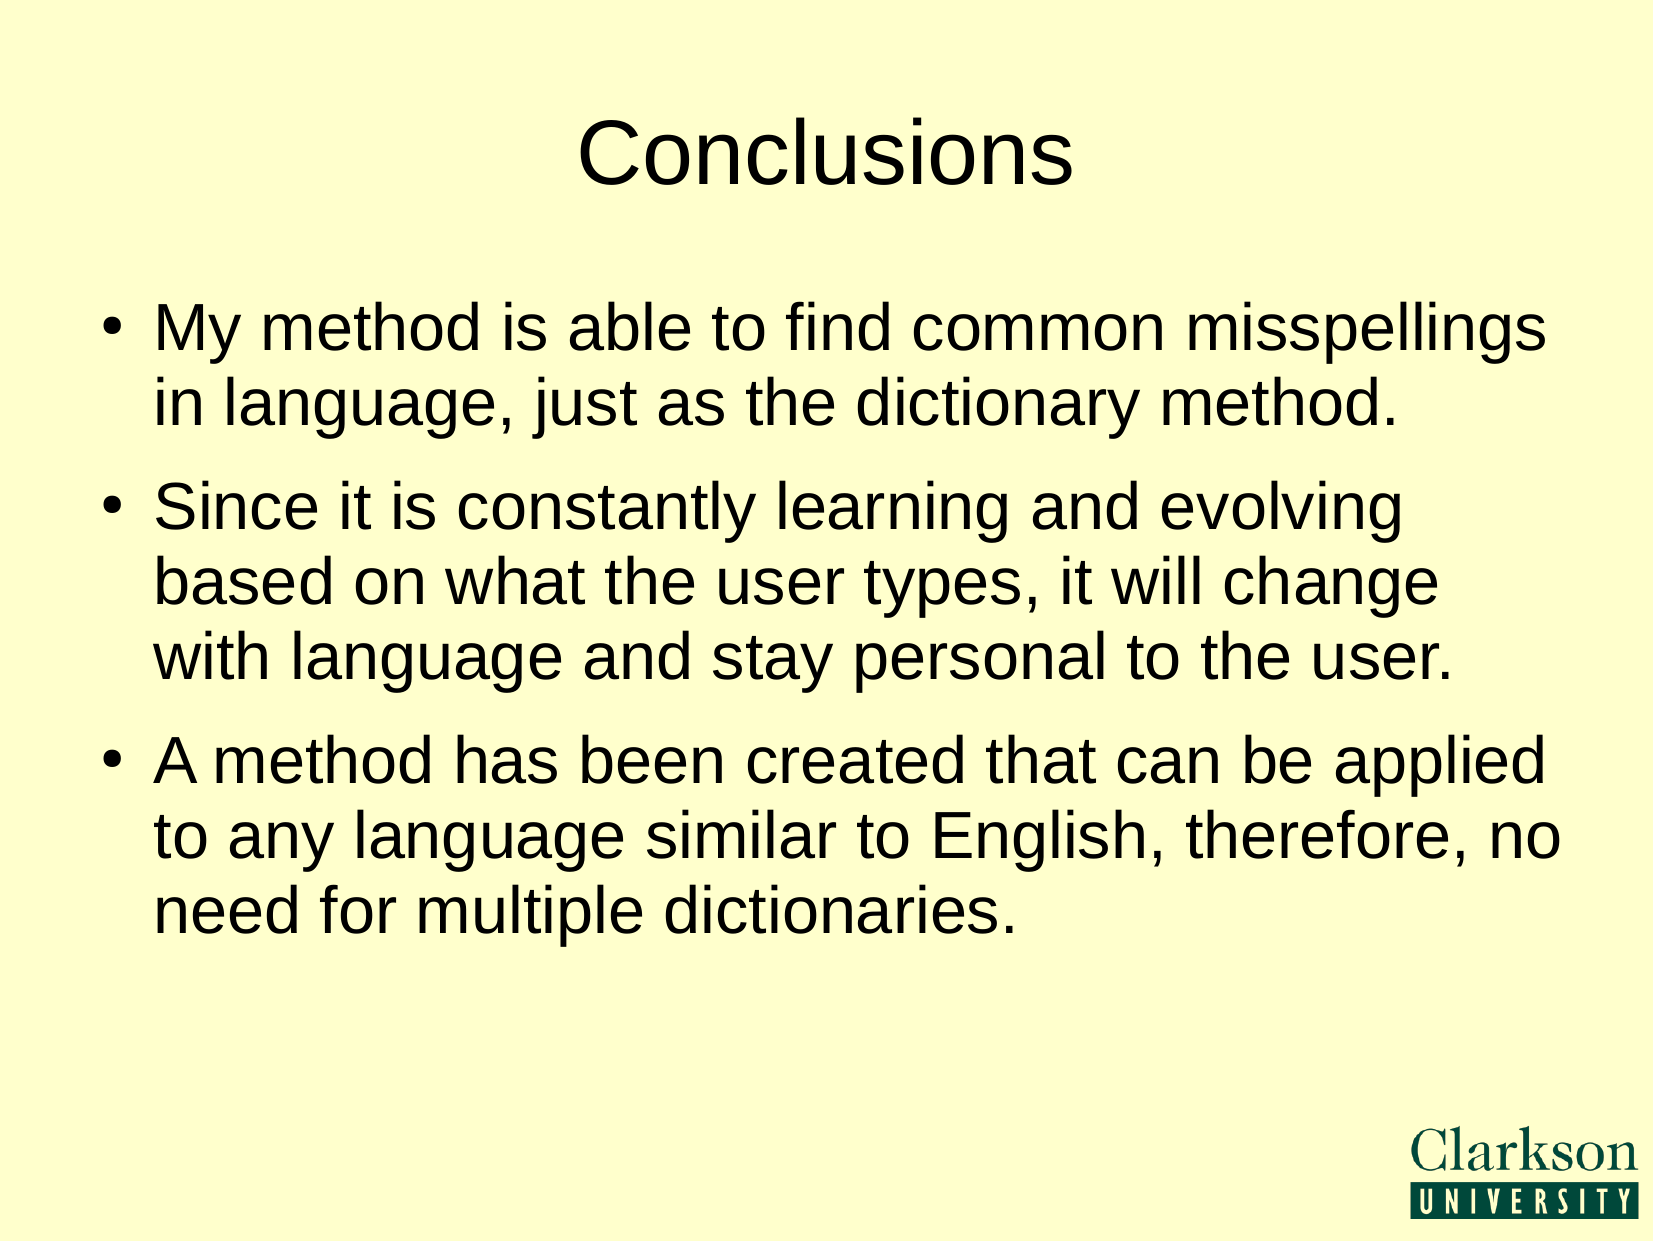

# Conclusions
My method is able to find common misspellings in language, just as the dictionary method.
Since it is constantly learning and evolving based on what the user types, it will change with language and stay personal to the user.
A method has been created that can be applied to any language similar to English, therefore, no need for multiple dictionaries.